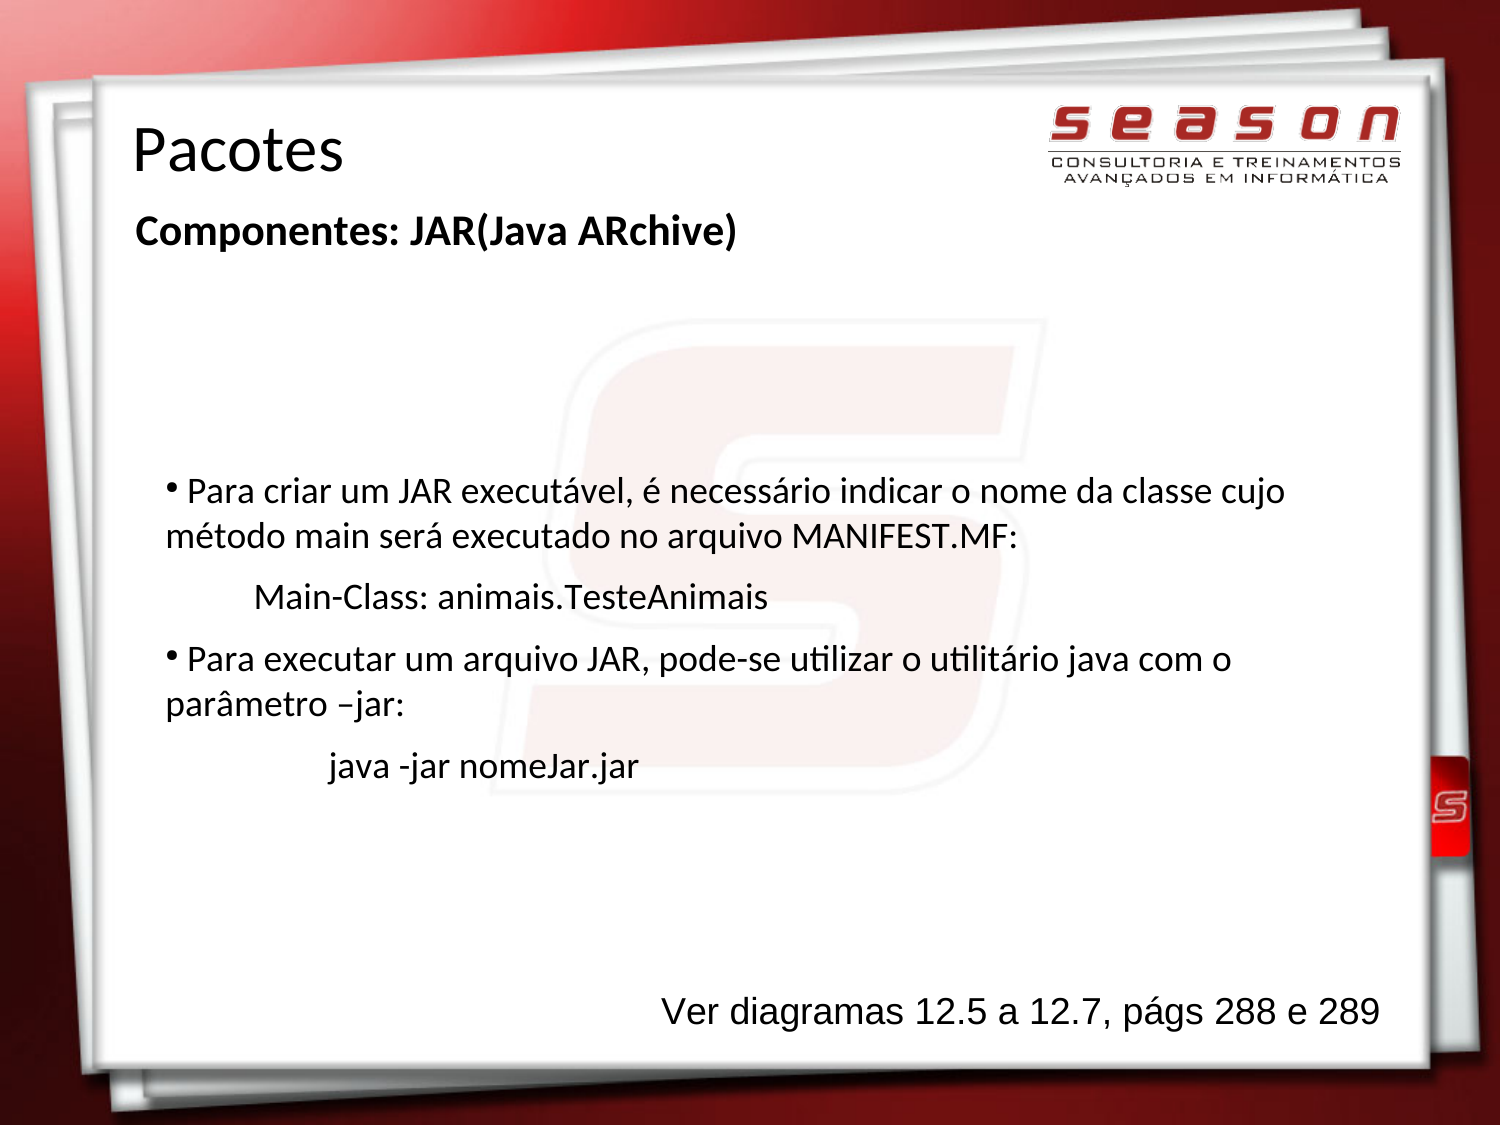

# Pacotes
Componentes: JAR(Java ARchive)
 Para criar um JAR executável, é necessário indicar o nome da classe cujo método main será executado no arquivo MANIFEST.MF:
Main-Class: animais.TesteAnimais
 Para executar um arquivo JAR, pode-se utilizar o utilitário java com o parâmetro –jar:
java -jar nomeJar.jar
Ver diagramas 12.5 a 12.7, págs 288 e 289